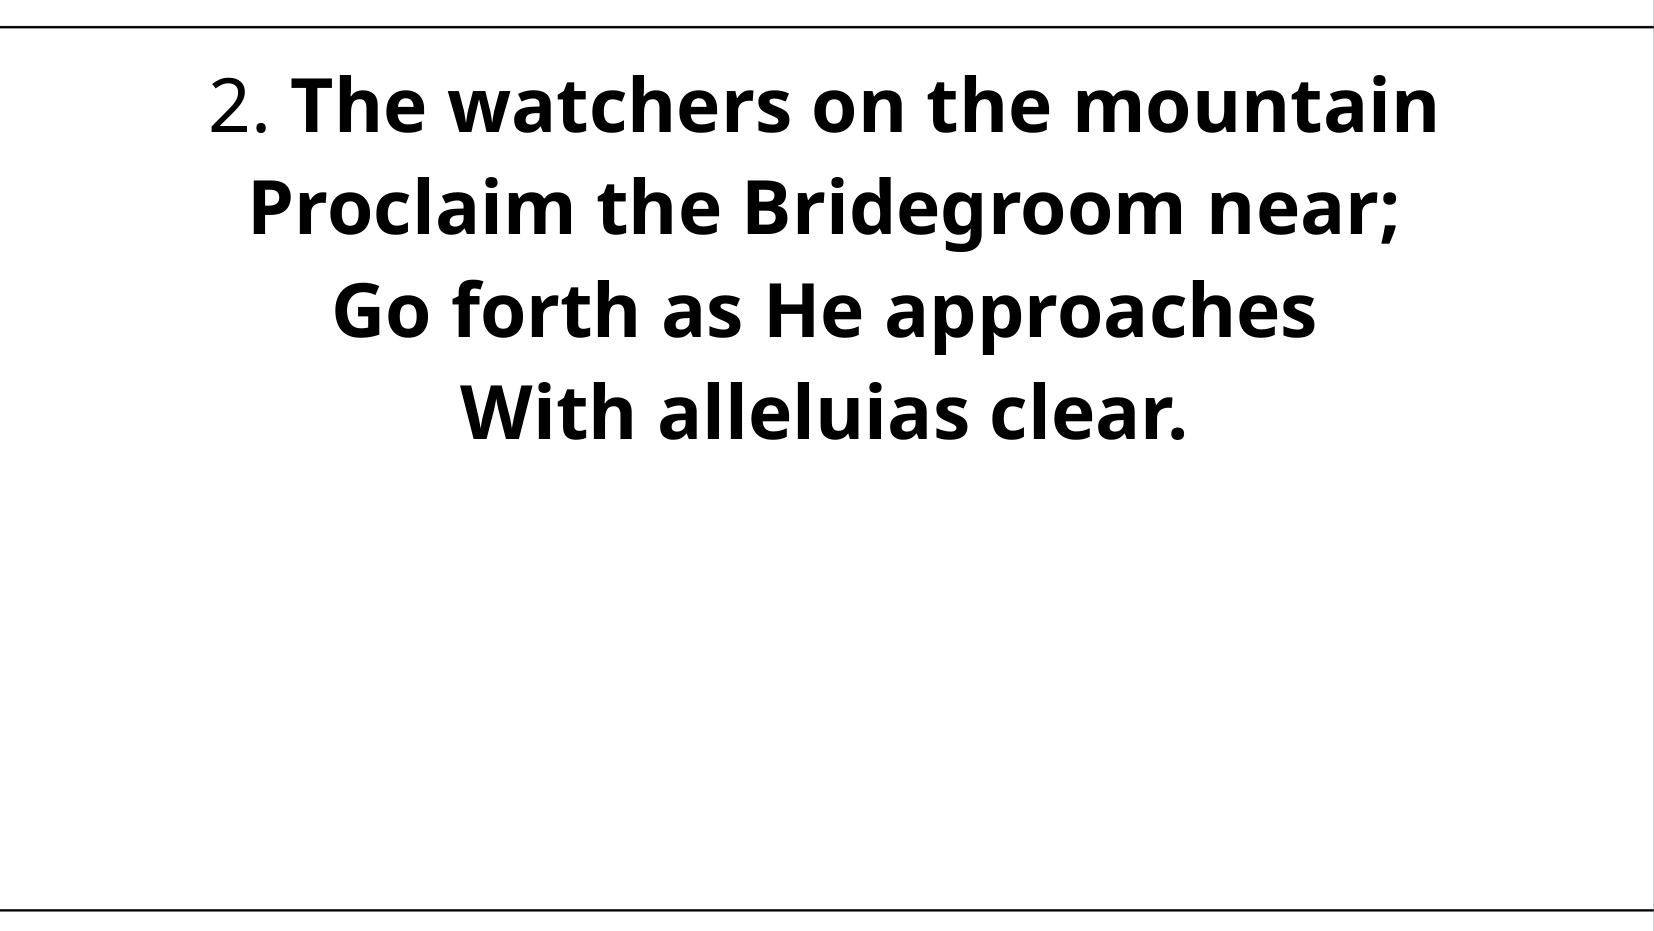

2. The watchers on the mountain
Proclaim the Bridegroom near;
Go forth as He approaches
With alleluias clear.